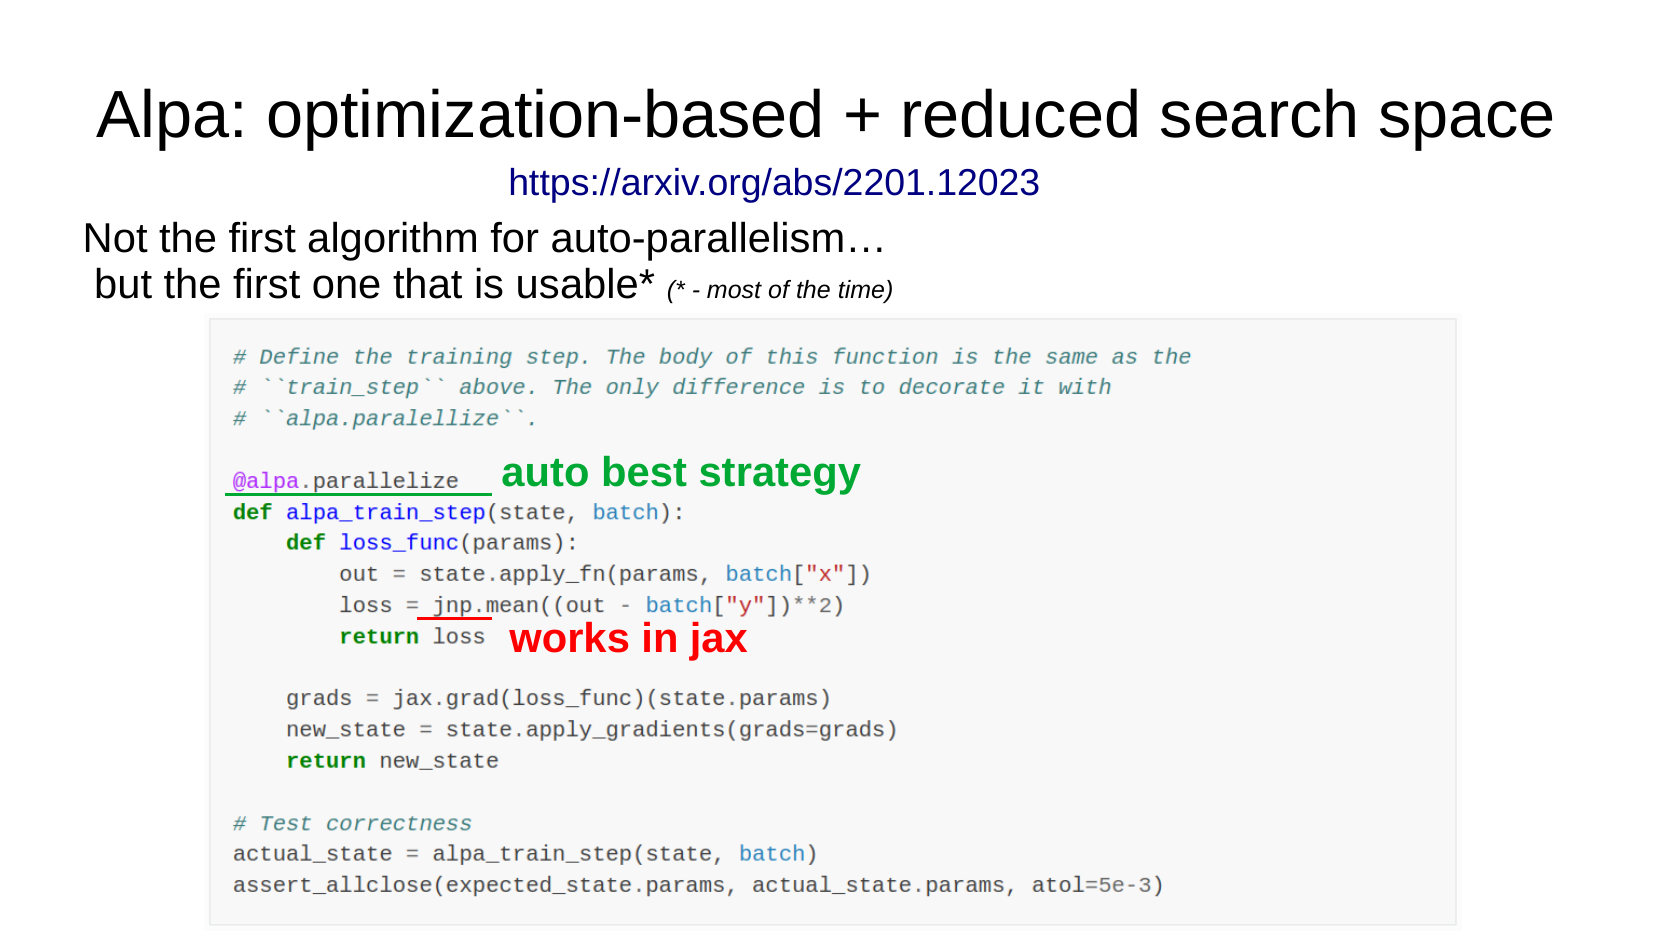

Alpa: optimization-based + reduced search space
https://arxiv.org/abs/2201.12023
# Not the first algorithm for auto-parallelism… but the first one that is usable* (* - most of the time)
auto best strategy
works in jax